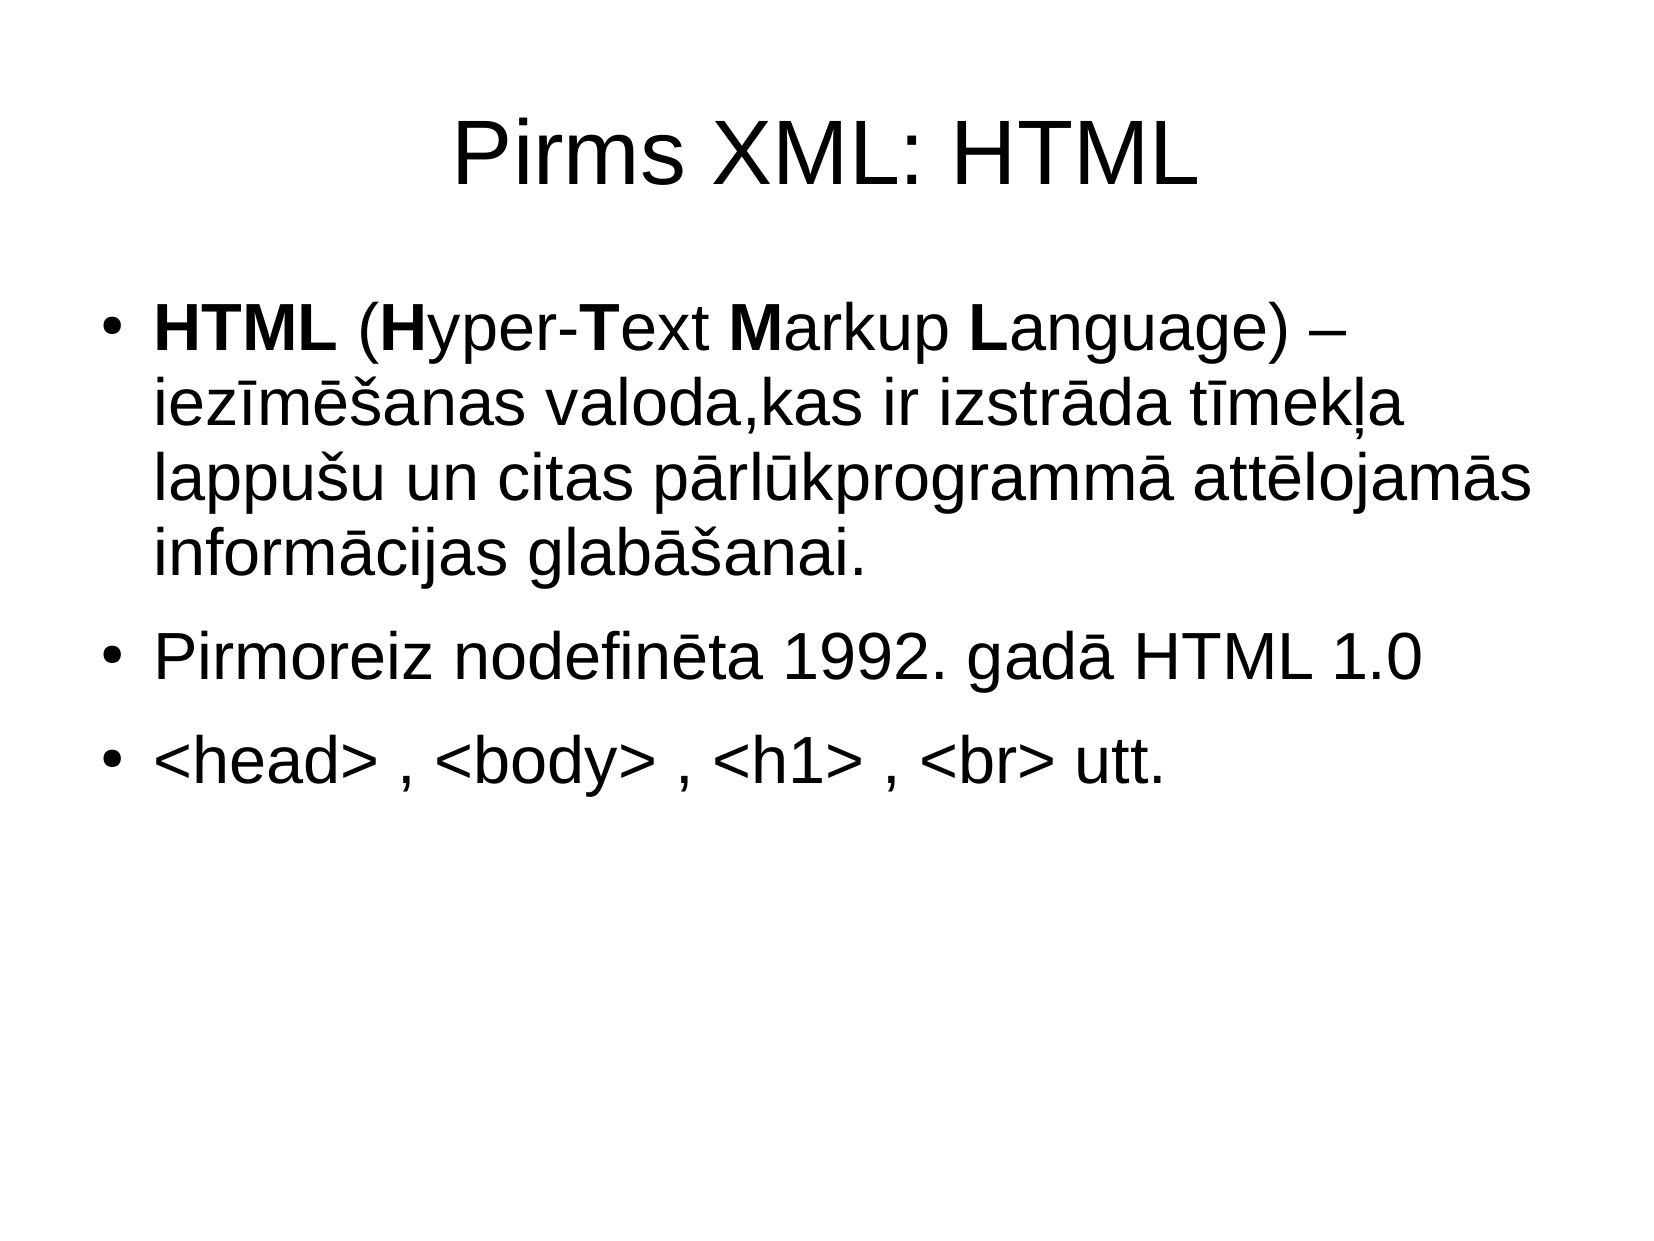

# Pirms XML: HTML
HTML (Hyper-Text Markup Language) – iezīmēšanas valoda,kas ir izstrāda tīmekļa lappušu un citas pārlūkprogrammā attēlojamās informācijas glabāšanai.
Pirmoreiz nodefinēta 1992. gadā HTML 1.0
<head> , <body> , <h1> , <br> utt.